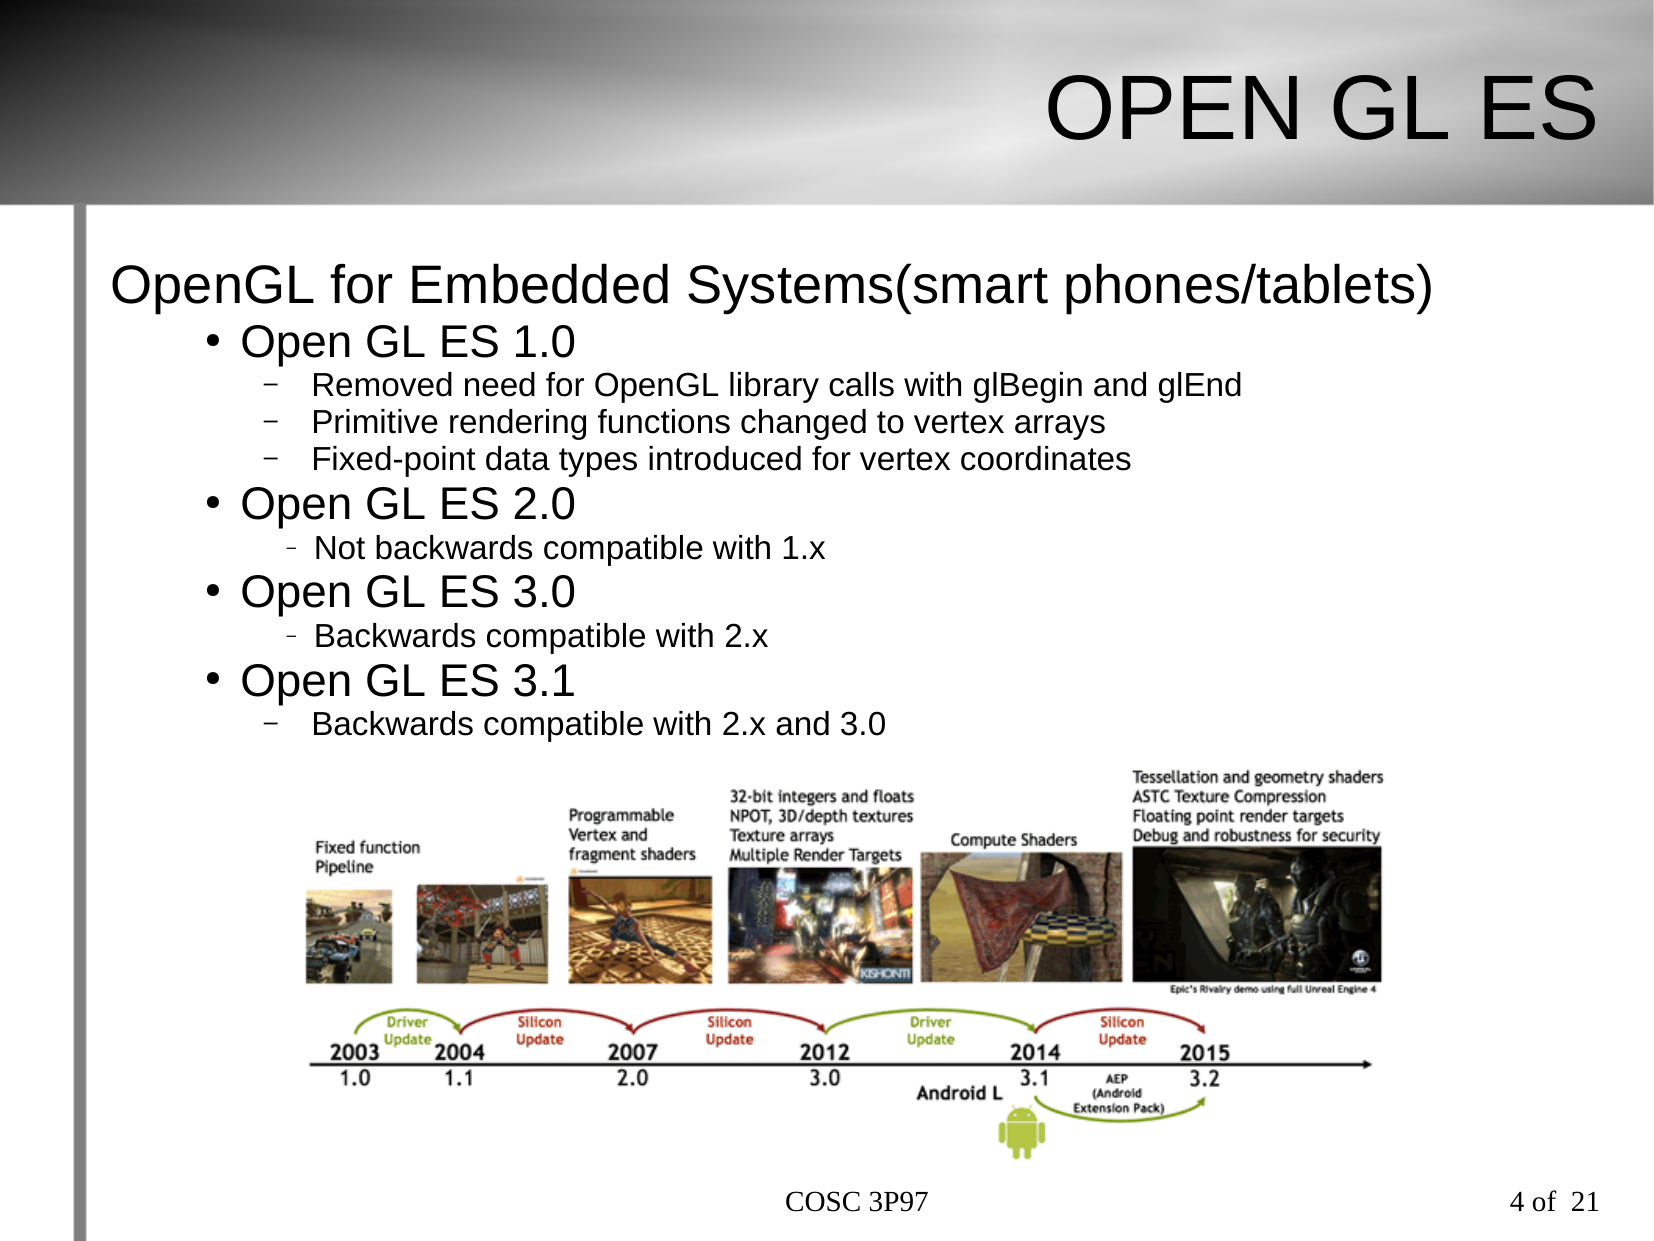

# OPEN GL ES
OpenGL for Embedded Systems(smart phones/tablets)
Open GL ES 1.0
Removed need for OpenGL library calls with glBegin and glEnd
Primitive rendering functions changed to vertex arrays
Fixed-point data types introduced for vertex coordinates
Open GL ES 2.0
Not backwards compatible with 1.x
Open GL ES 3.0
Backwards compatible with 2.x
Open GL ES 3.1
Backwards compatible with 2.x and 3.0
COSC 3P97
4